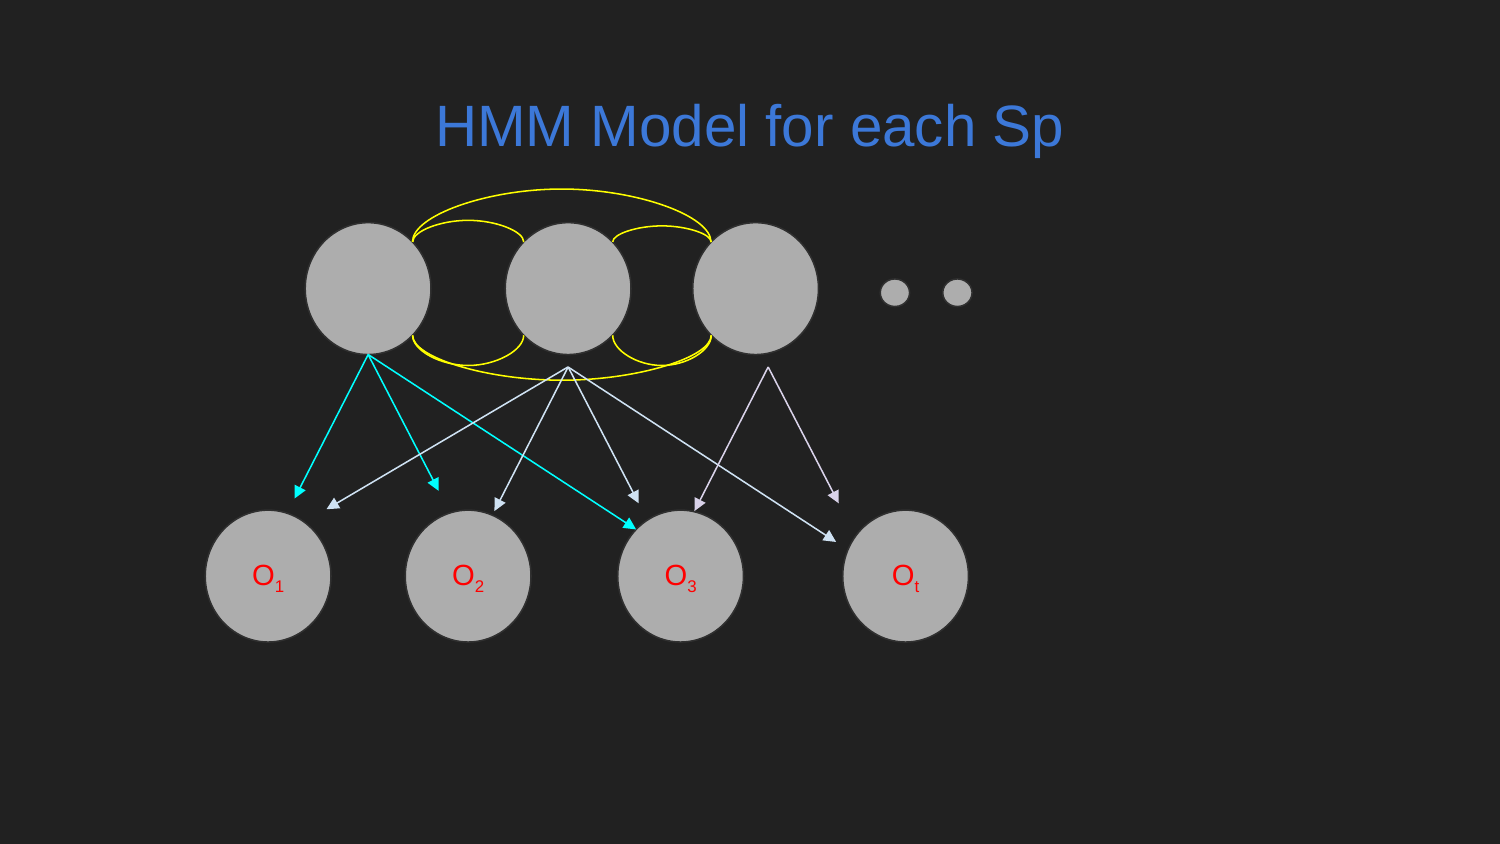

# HMM Model for each Sp
O1
O2
O3
Ot